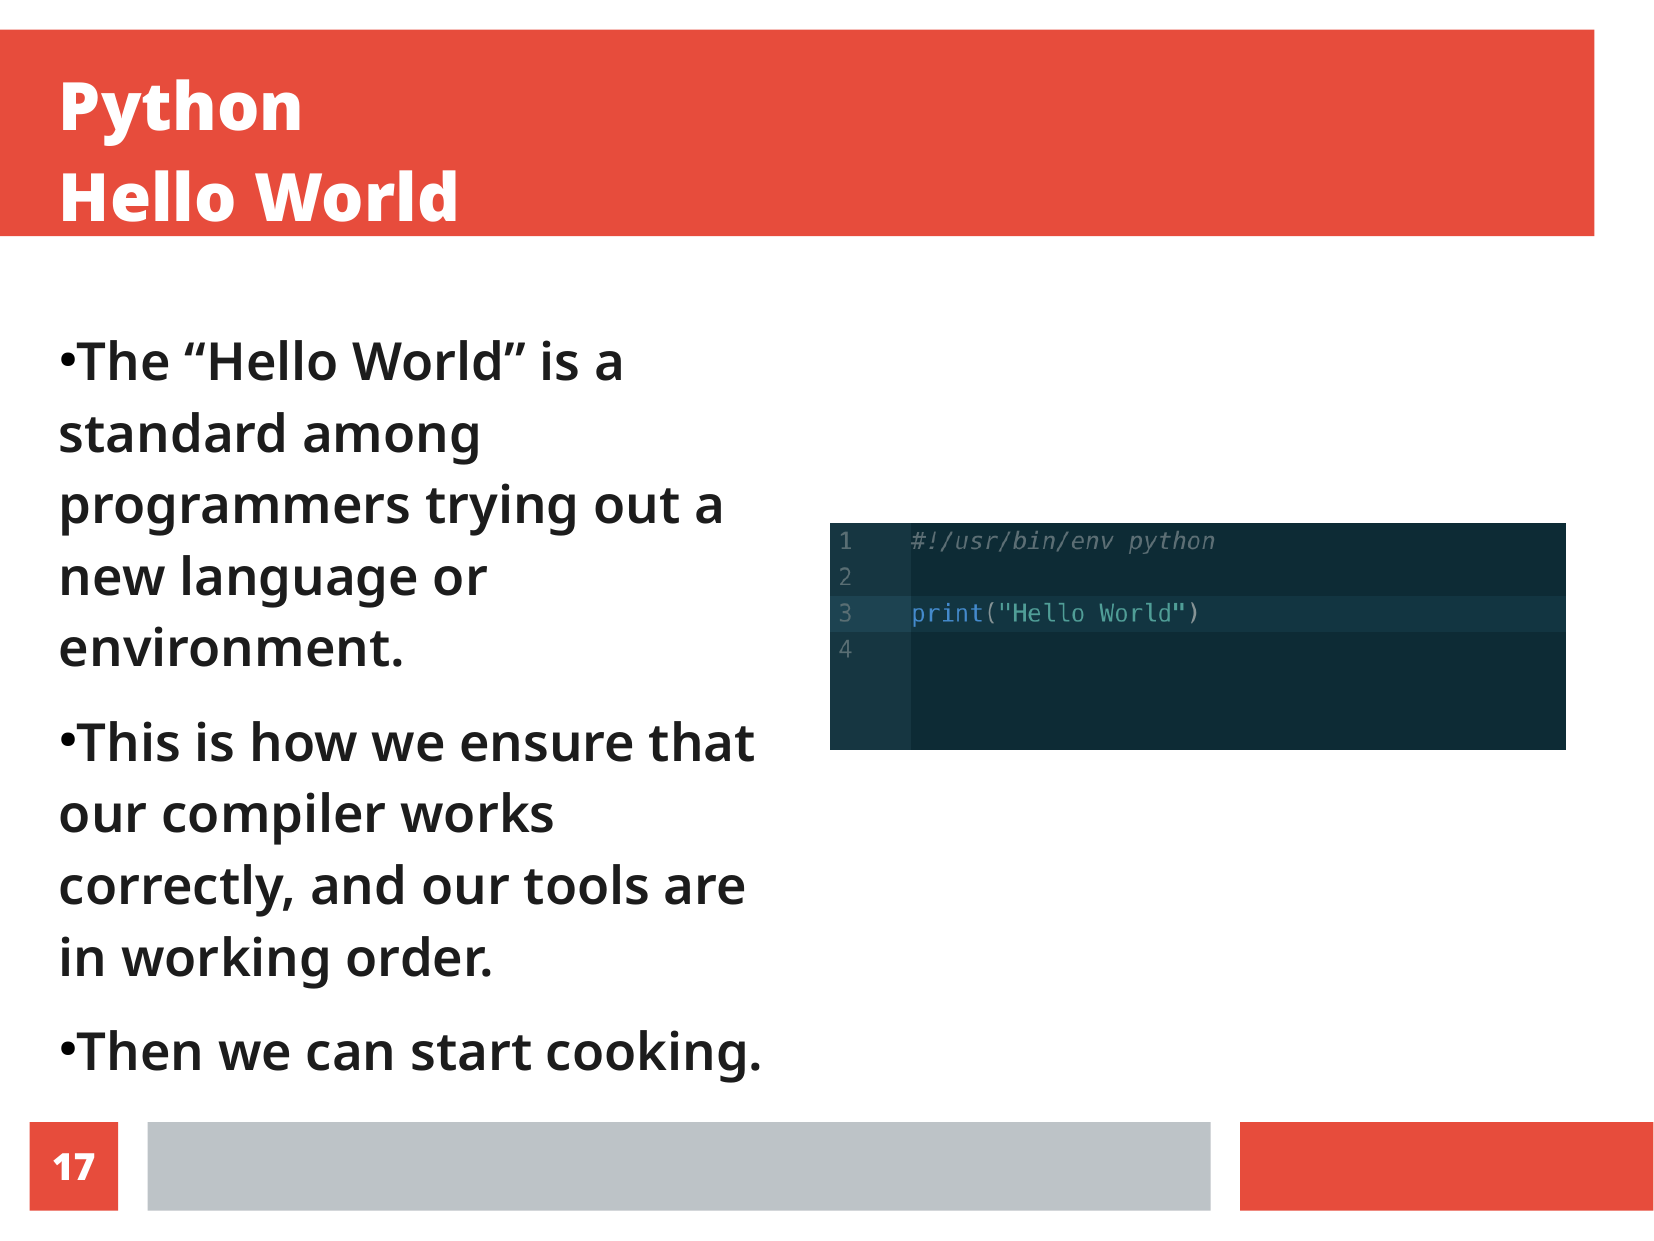

# Python Hello World
The “Hello World” is a standard among programmers trying out a new language or environment.
This is how we ensure that our compiler works correctly, and our tools are in working order.
Then we can start cooking.
17